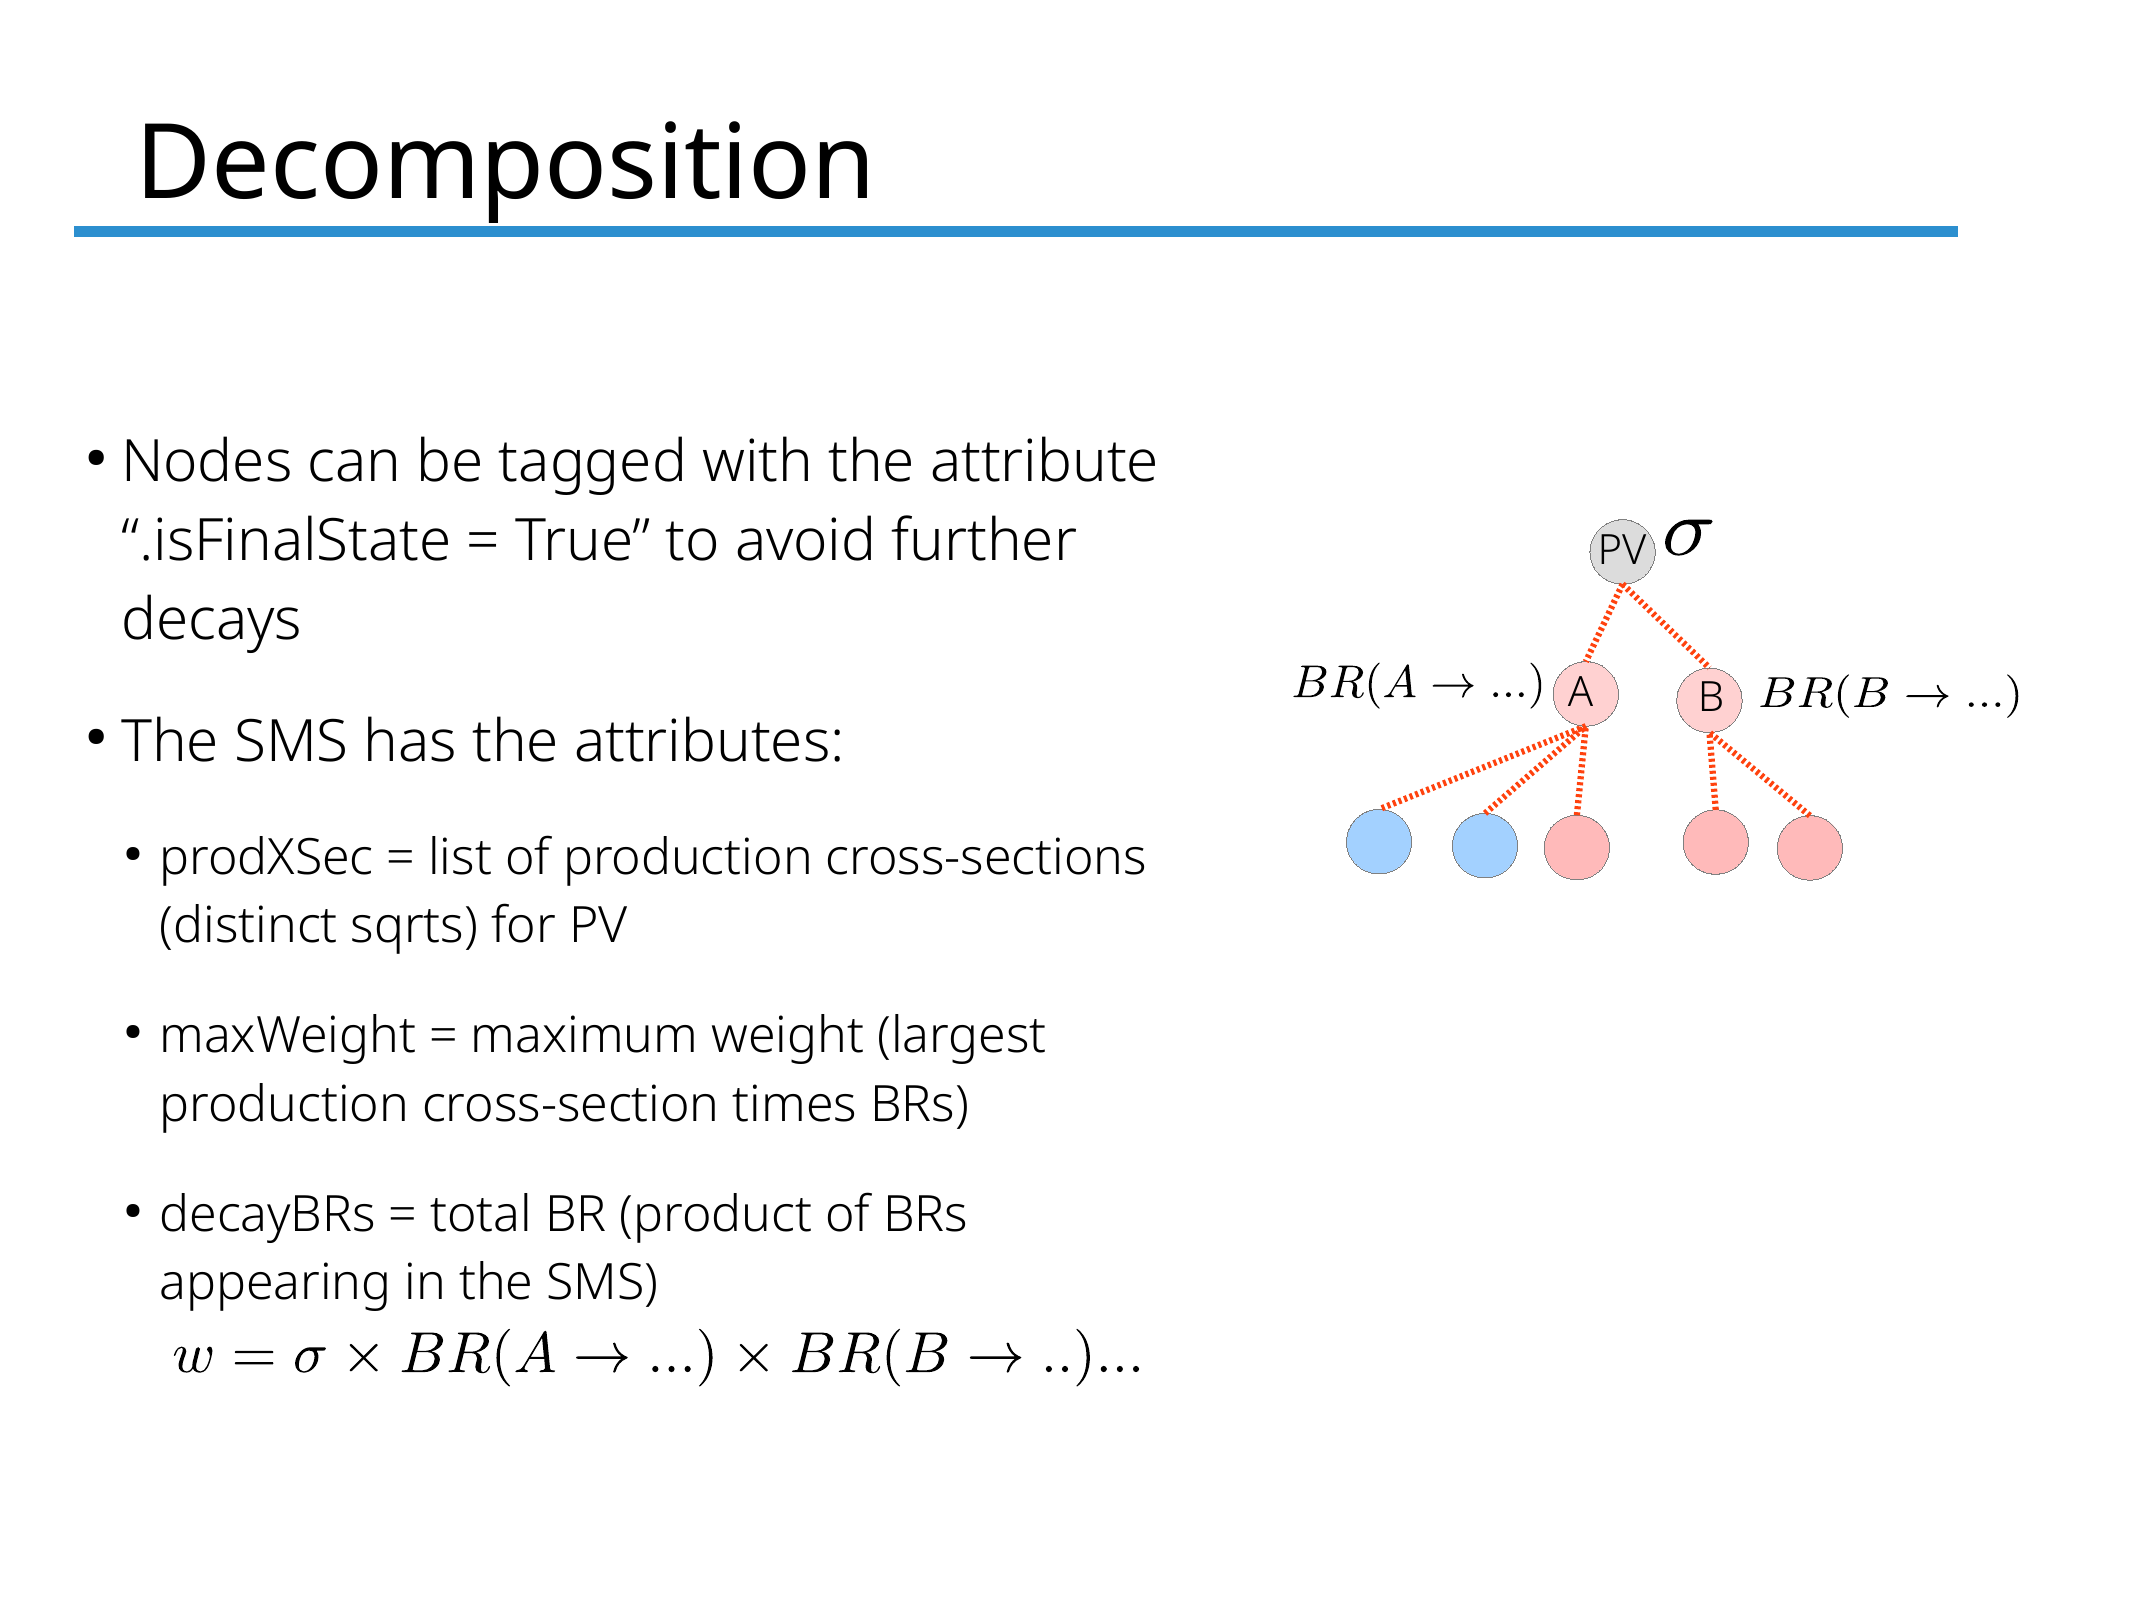

Decomposition
Nodes can be tagged with the attribute “.isFinalState = True” to avoid further decays
The SMS has the attributes:
prodXSec = list of production cross-sections (distinct sqrts) for PV
maxWeight = maximum weight (largest production cross-section times BRs)
decayBRs = total BR (product of BRs appearing in the SMS)
PV
A
B